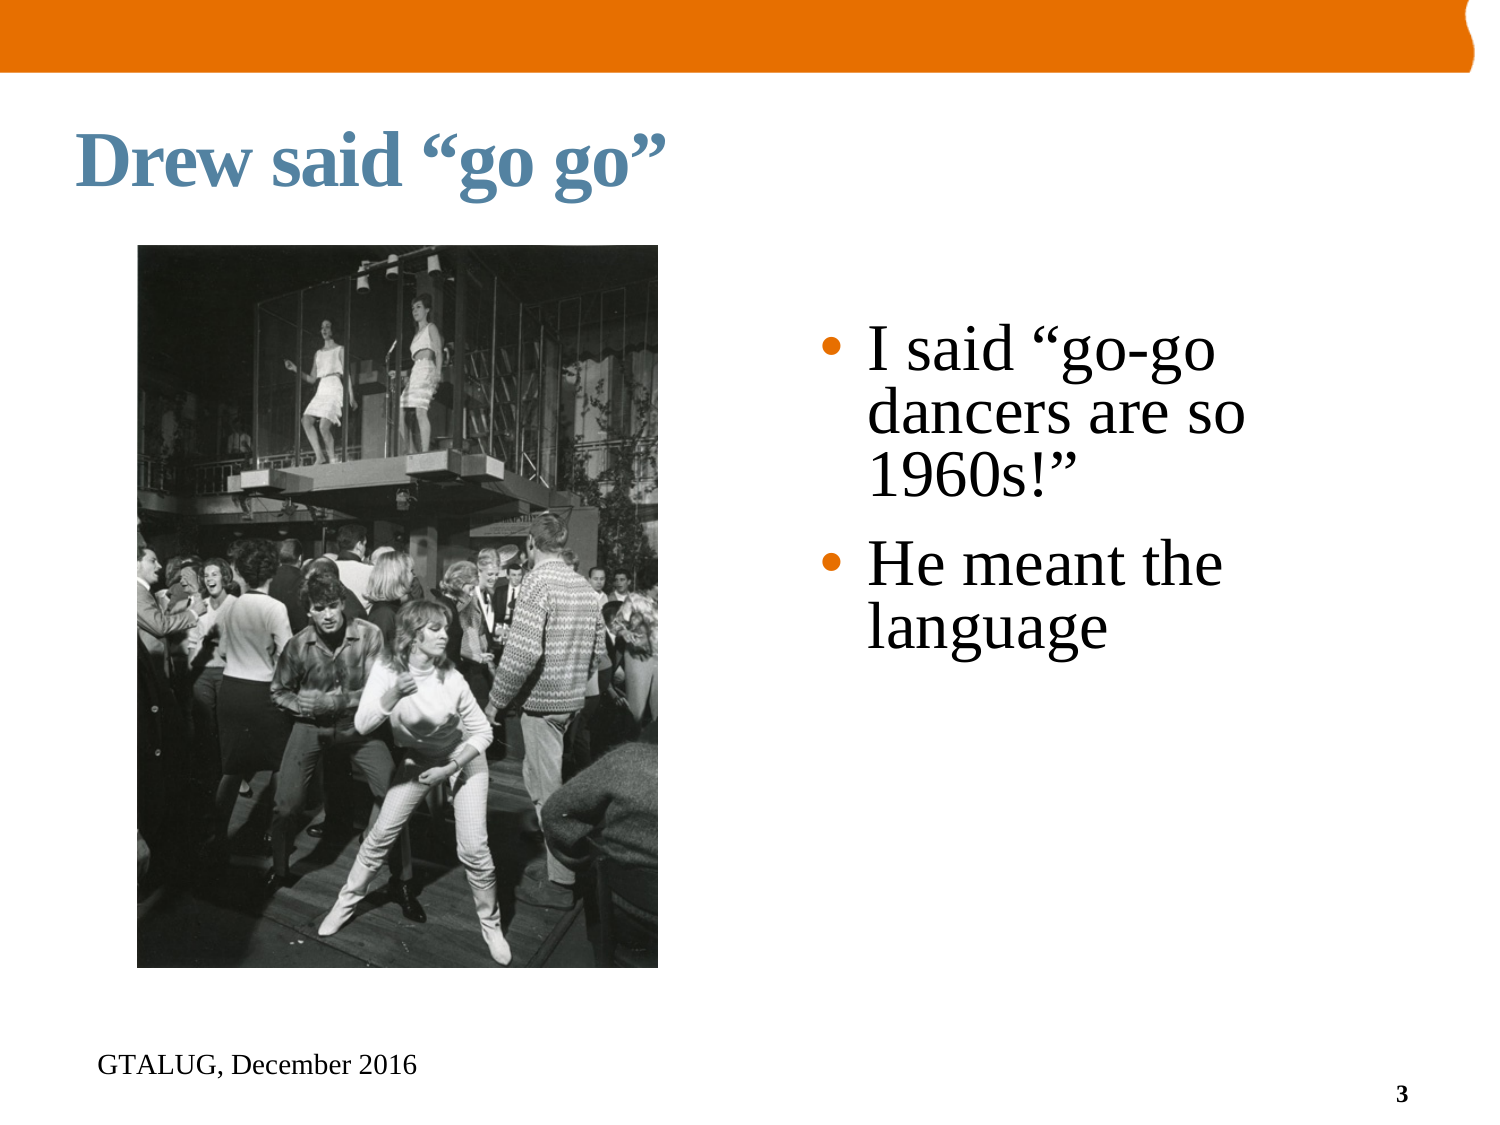

# Drew said “go go”
I said “go-go dancers are so 1960s!”
He meant the language